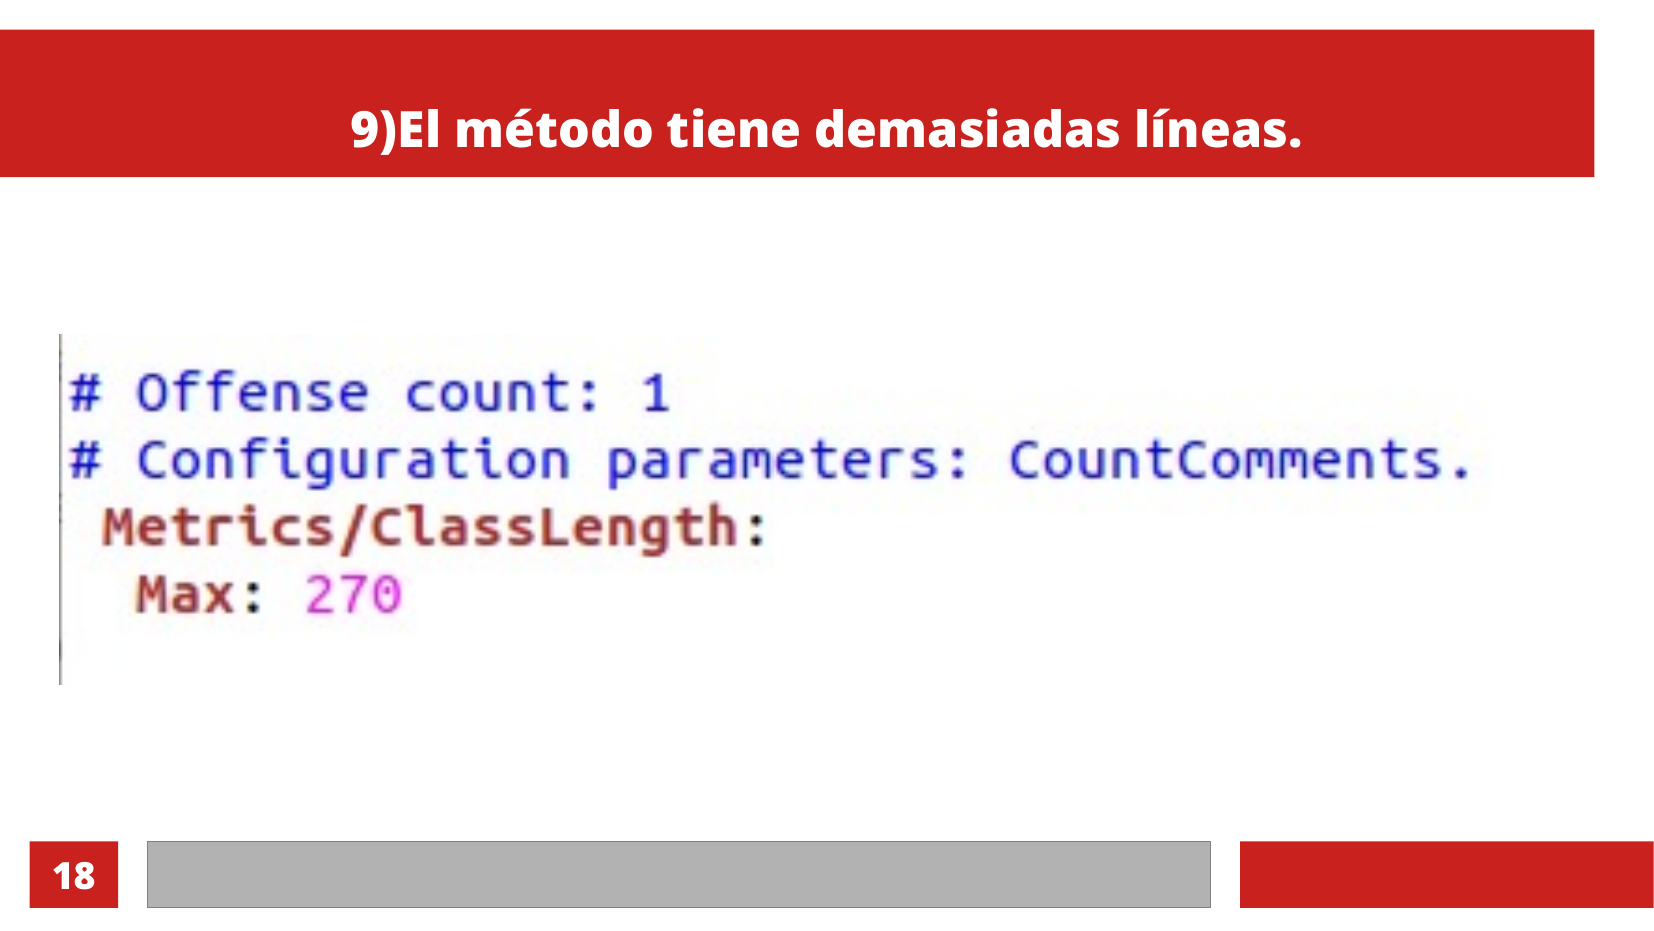

# 9)El método tiene demasiadas líneas.
18